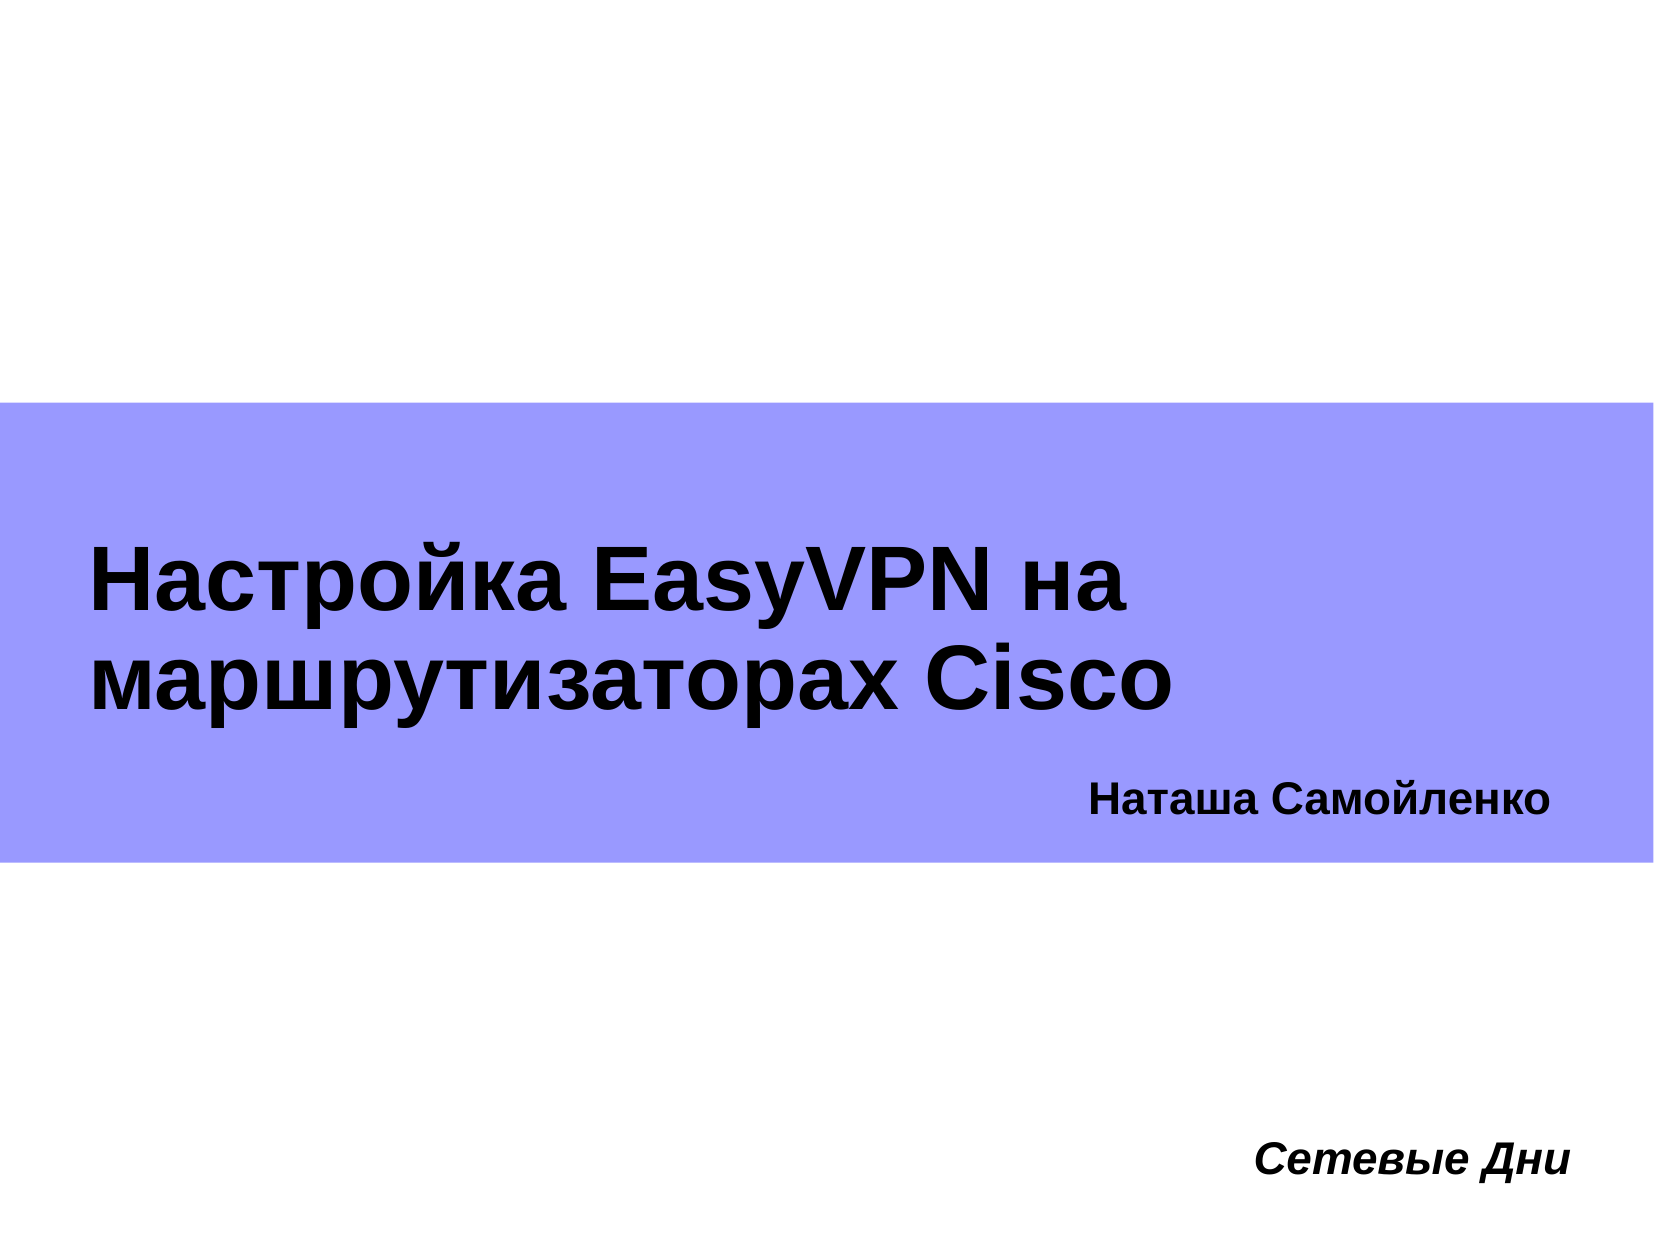

Настройка EasyVPN на маршрутизаторах Cisco
Наташа Самойленко
Сетевые Дни